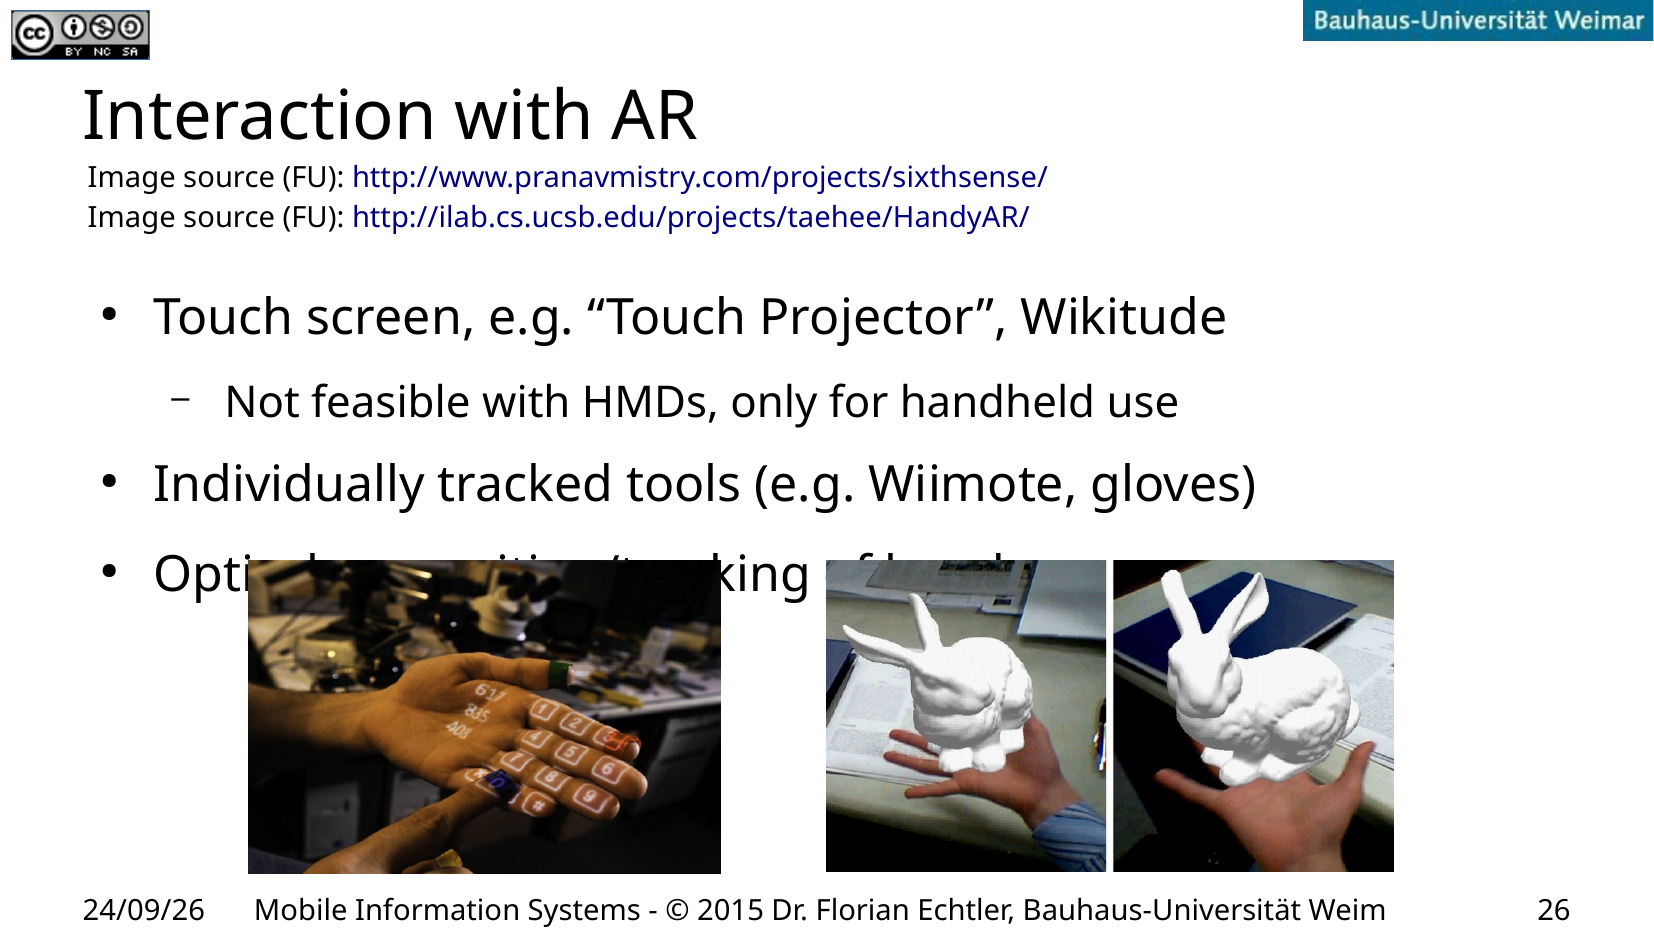

# Interaction with AR
Image source (FU): http://www.pranavmistry.com/projects/sixthsense/
Image source (FU): http://ilab.cs.ucsb.edu/projects/taehee/HandyAR/
Touch screen, e.g. “Touch Projector”, Wikitude
Not feasible with HMDs, only for handheld use
Individually tracked tools (e.g. Wiimote, gloves)
Optical recognition/tracking of hands
Mobile Information Systems - © 2015 Dr. Florian Echtler, Bauhaus-Universität Weimar
26